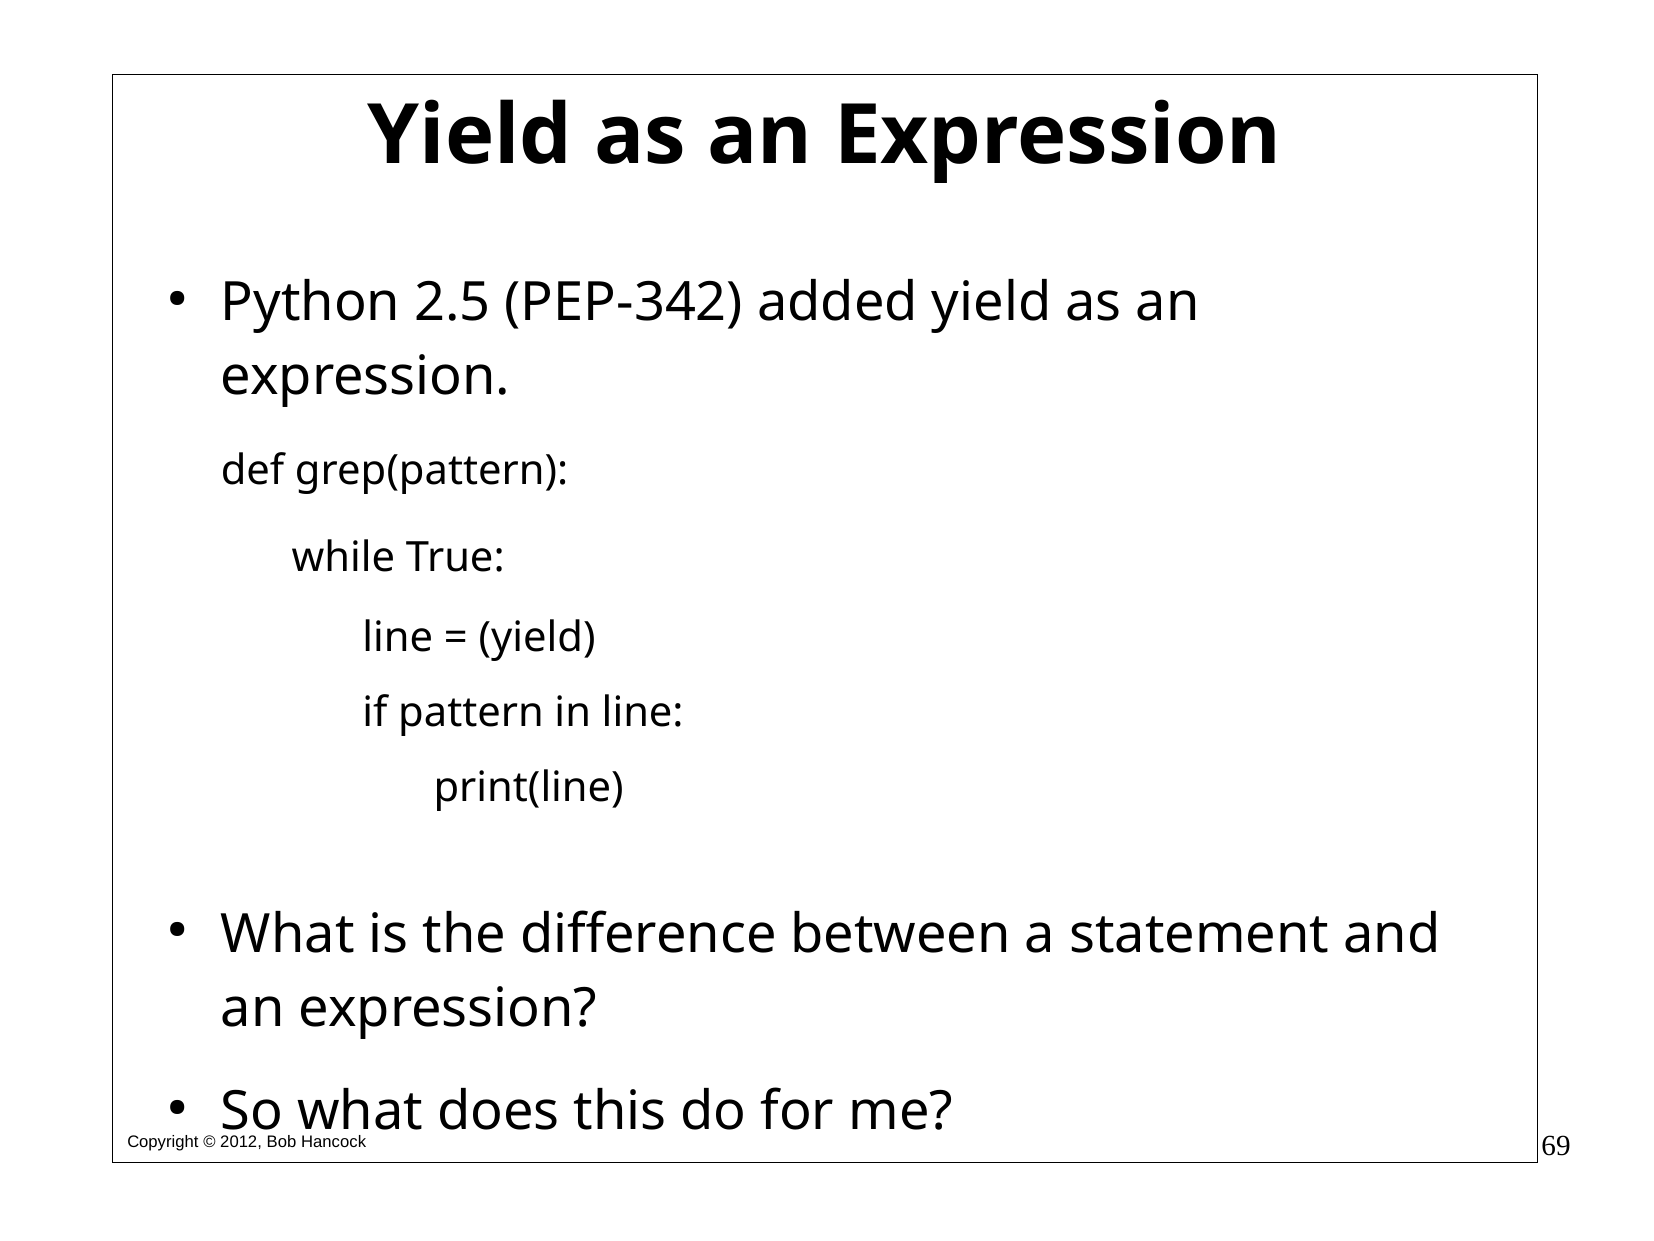

# Yield as an Expression
Python 2.5 (PEP-342) added yield as an expression.
def grep(pattern):
while True:
line = (yield)
if pattern in line:
print(line)
What is the difference between a statement and an expression?
So what does this do for me?
Copyright © 2012, Bob Hancock
69